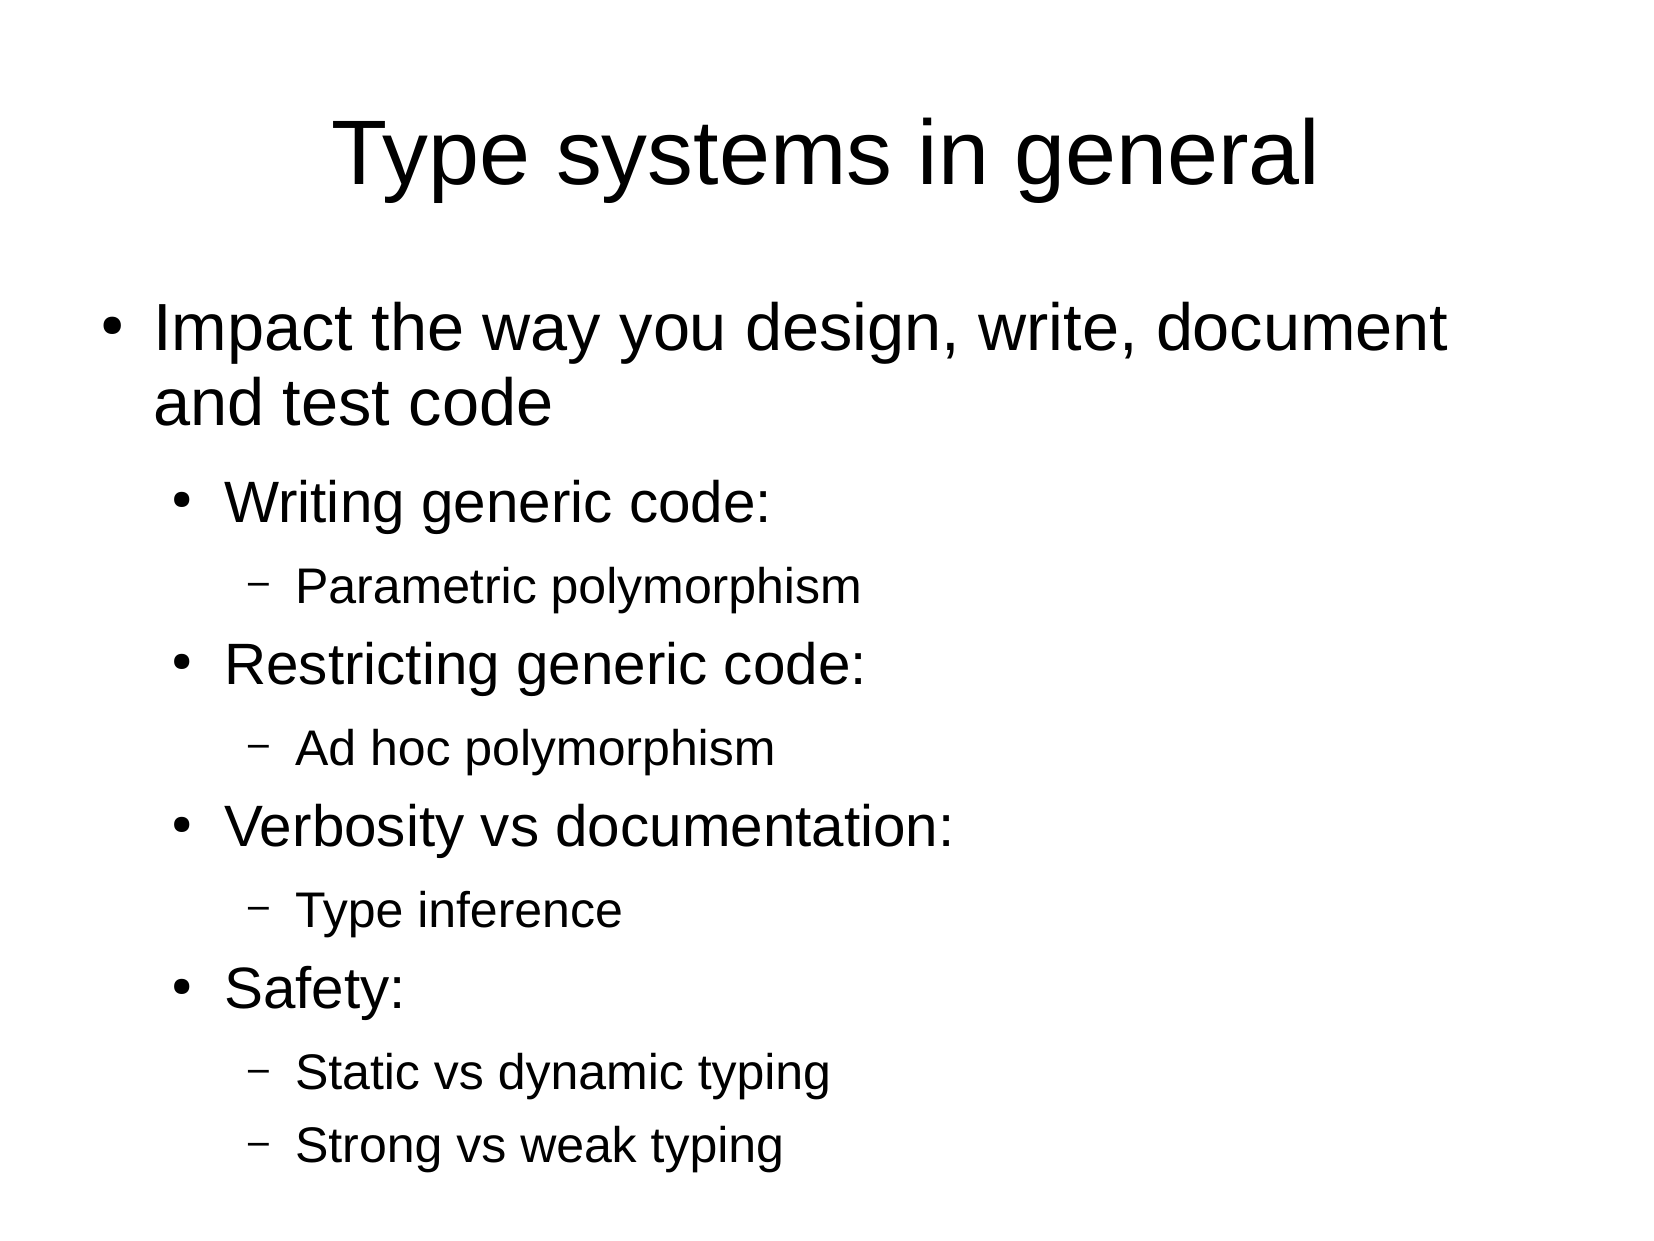

# Type systems in general
Impact the way you design, write, document and test code
Writing generic code:
Parametric polymorphism
Restricting generic code:
Ad hoc polymorphism
Verbosity vs documentation:
Type inference
Safety:
Static vs dynamic typing
Strong vs weak typing